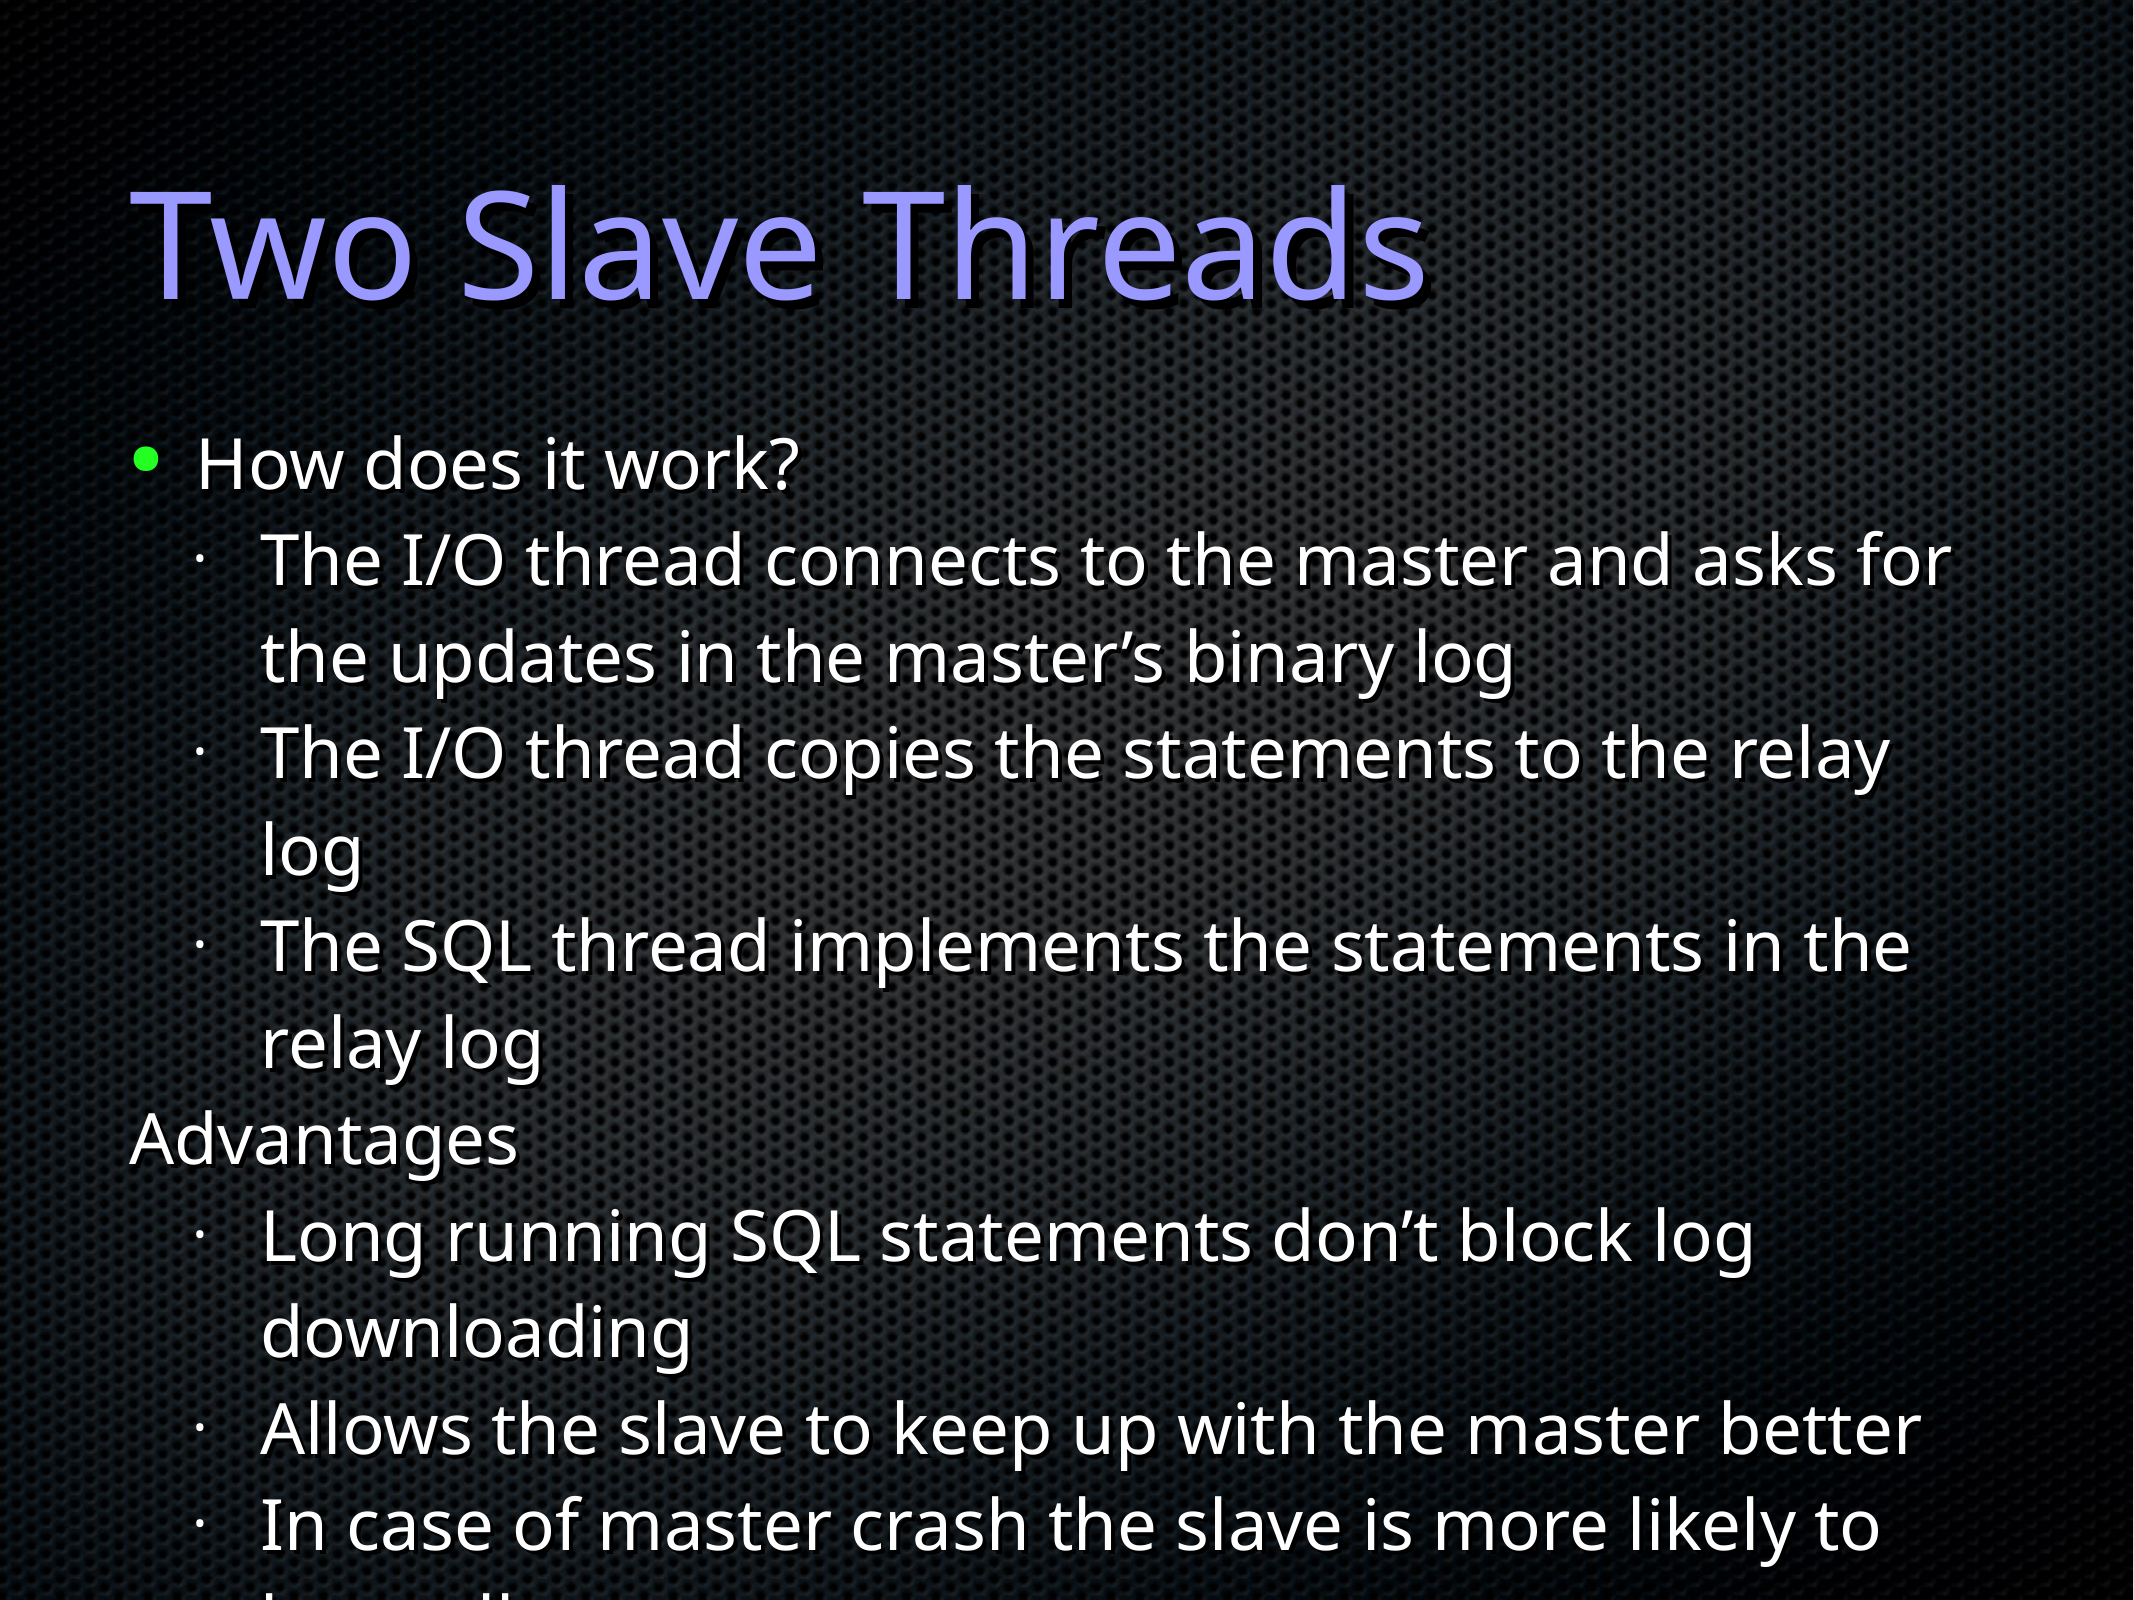

# Two Slave Threads
How does it work?
The I/O thread connects to the master and asks for the updates in the master’s binary log
The I/O thread copies the statements to the relay log
The SQL thread implements the statements in the relay log
Advantages
Long running SQL statements don’t block log downloading
Allows the slave to keep up with the master better
In case of master crash the slave is more likely to have all statements